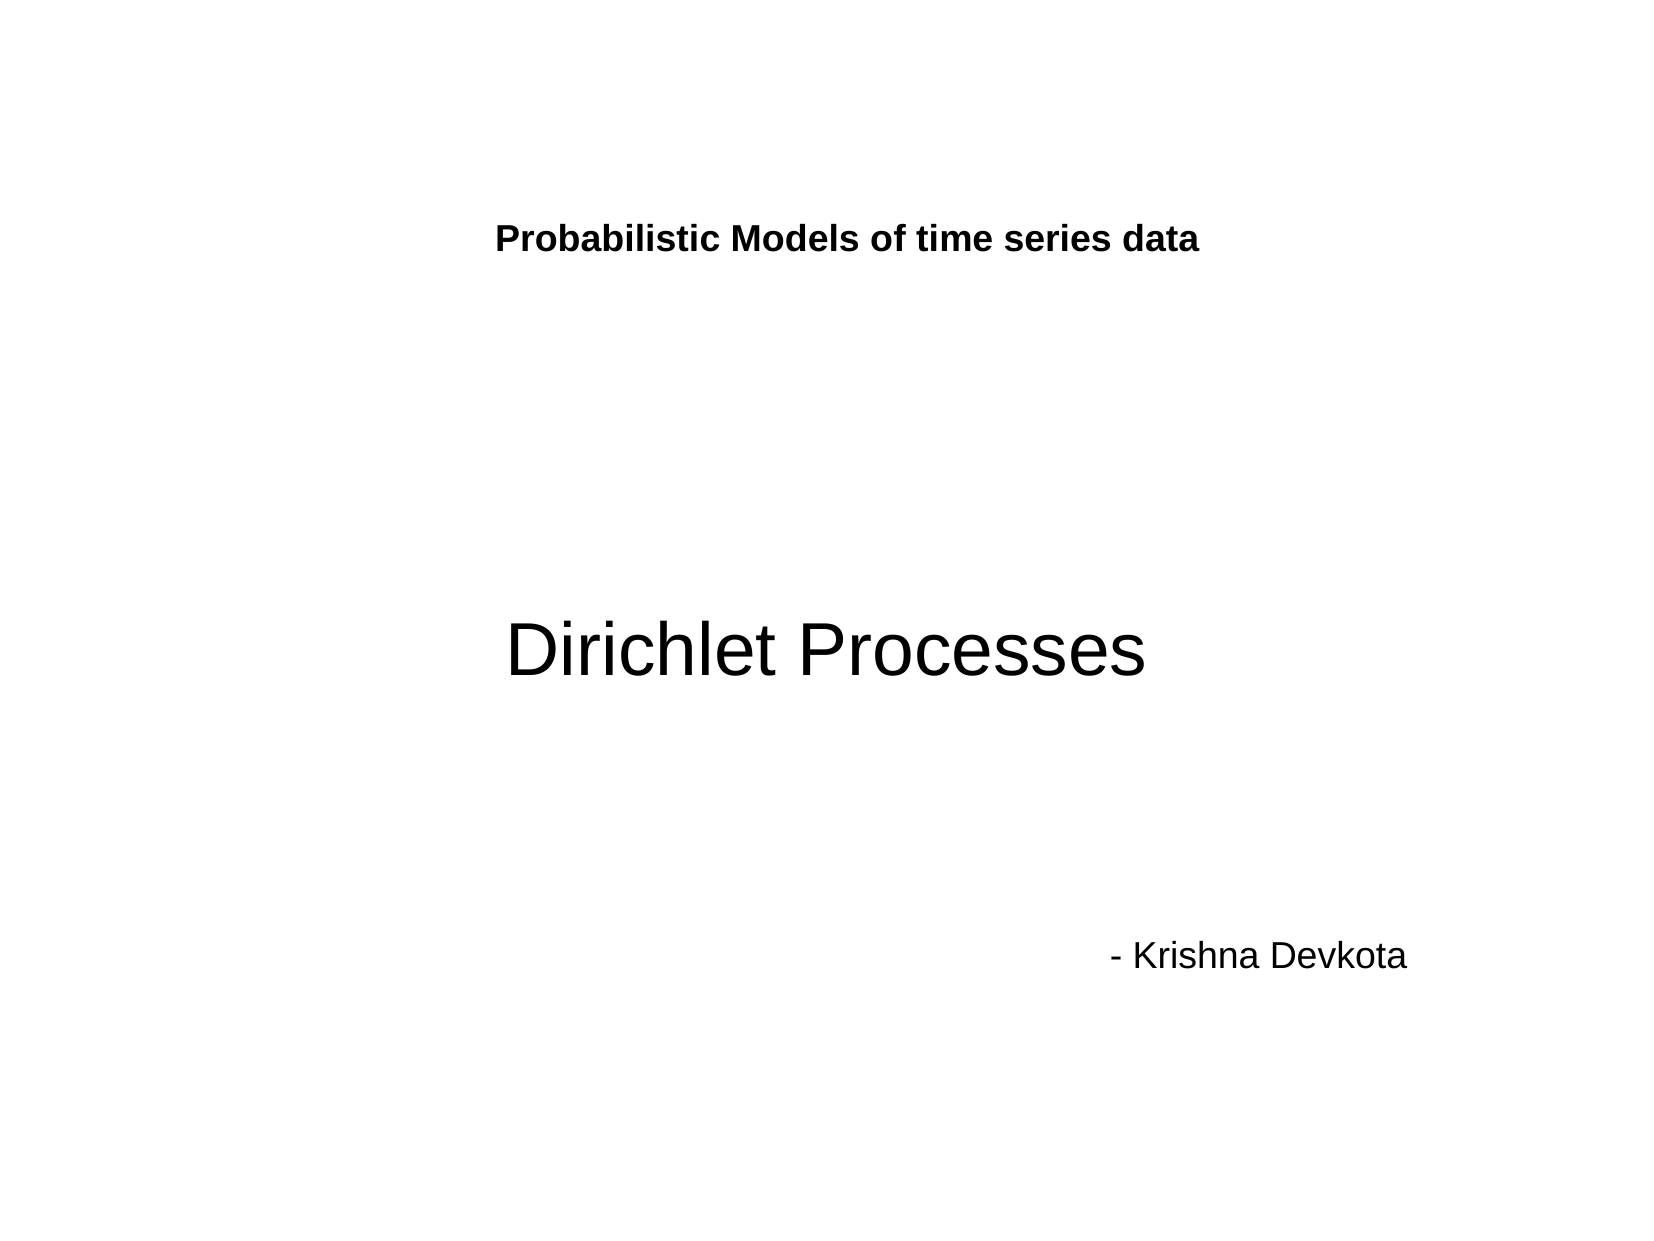

Probabilistic Models of time series data
# Dirichlet Processes
- Krishna Devkota